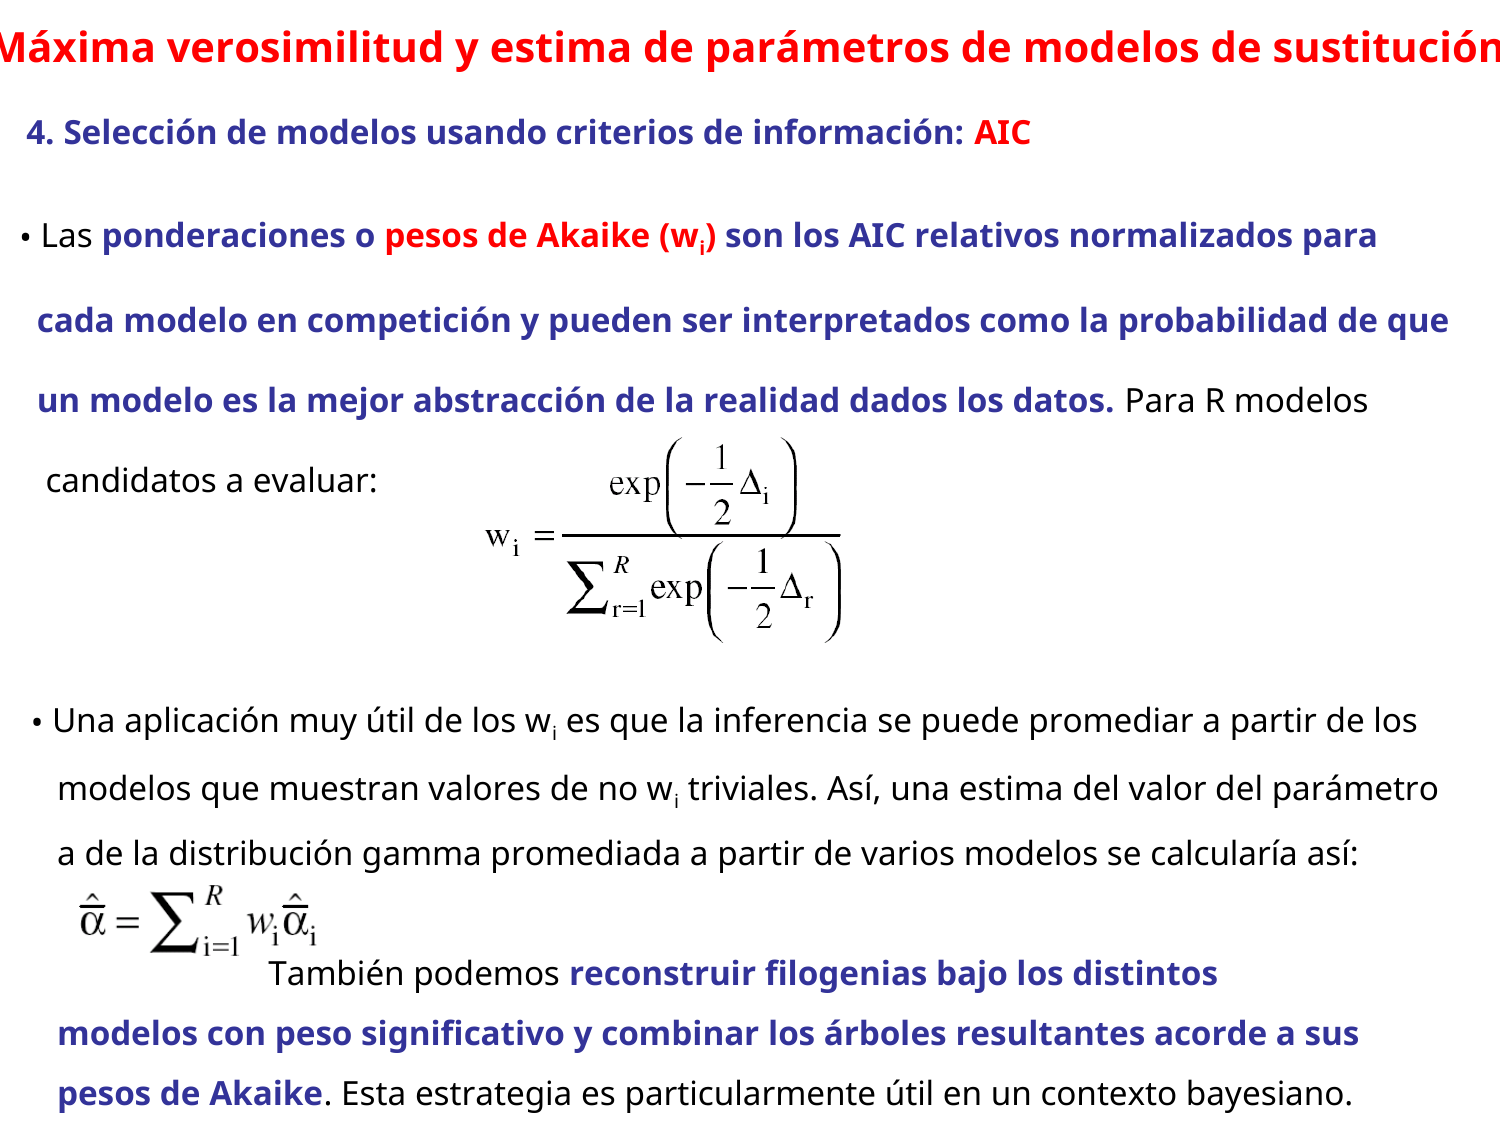

Máxima verosimilitud y estima de parámetros de modelos de sustitución
4. Selección de modelos usando criterios de información: AIC
 Las ponderaciones o pesos de Akaike (wi) son los AIC relativos normalizados para
 cada modelo en competición y pueden ser interpretados como la probabilidad de que
 un modelo es la mejor abstracción de la realidad dados los datos. Para R modelos
 candidatos a evaluar:
 Una aplicación muy útil de los wi es que la inferencia se puede promediar a partir de los
 modelos que muestran valores de no wi triviales. Así, una estima del valor del parámetro
 a de la distribución gamma promediada a partir de varios modelos se calcularía así:
		 También podemos reconstruir filogenias bajo los distintos
 modelos con peso significativo y combinar los árboles resultantes acorde a sus
 pesos de Akaike. Esta estrategia es particularmente útil en un contexto bayesiano.